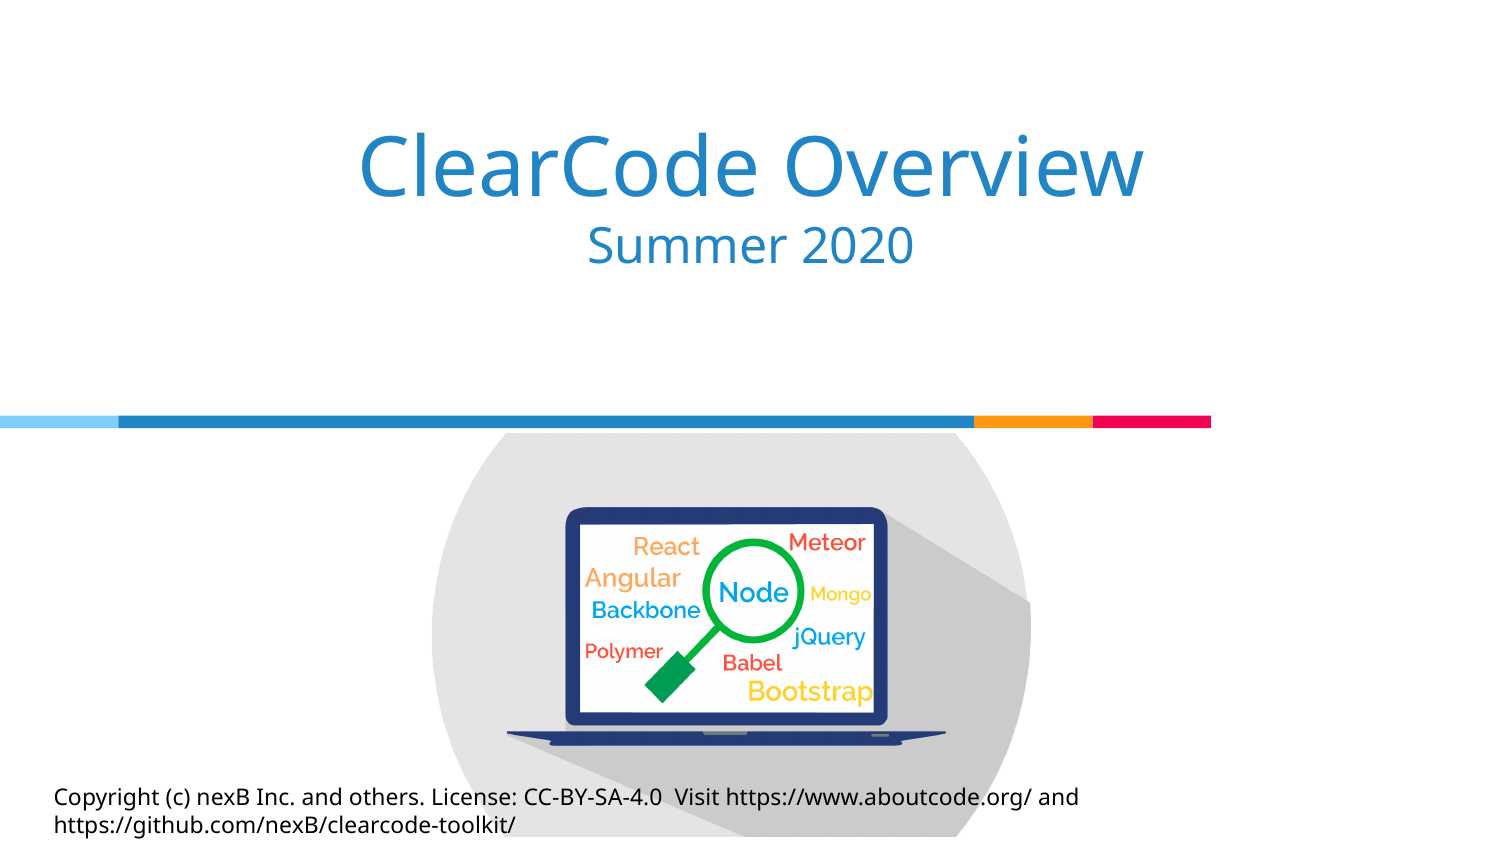

# ClearCode Overview Summer 2020
Copyright (c) nexB Inc. and others. License: CC-BY-SA-4.0 Visit https://www.aboutcode.org/ and https://github.com/nexB/clearcode-toolkit/